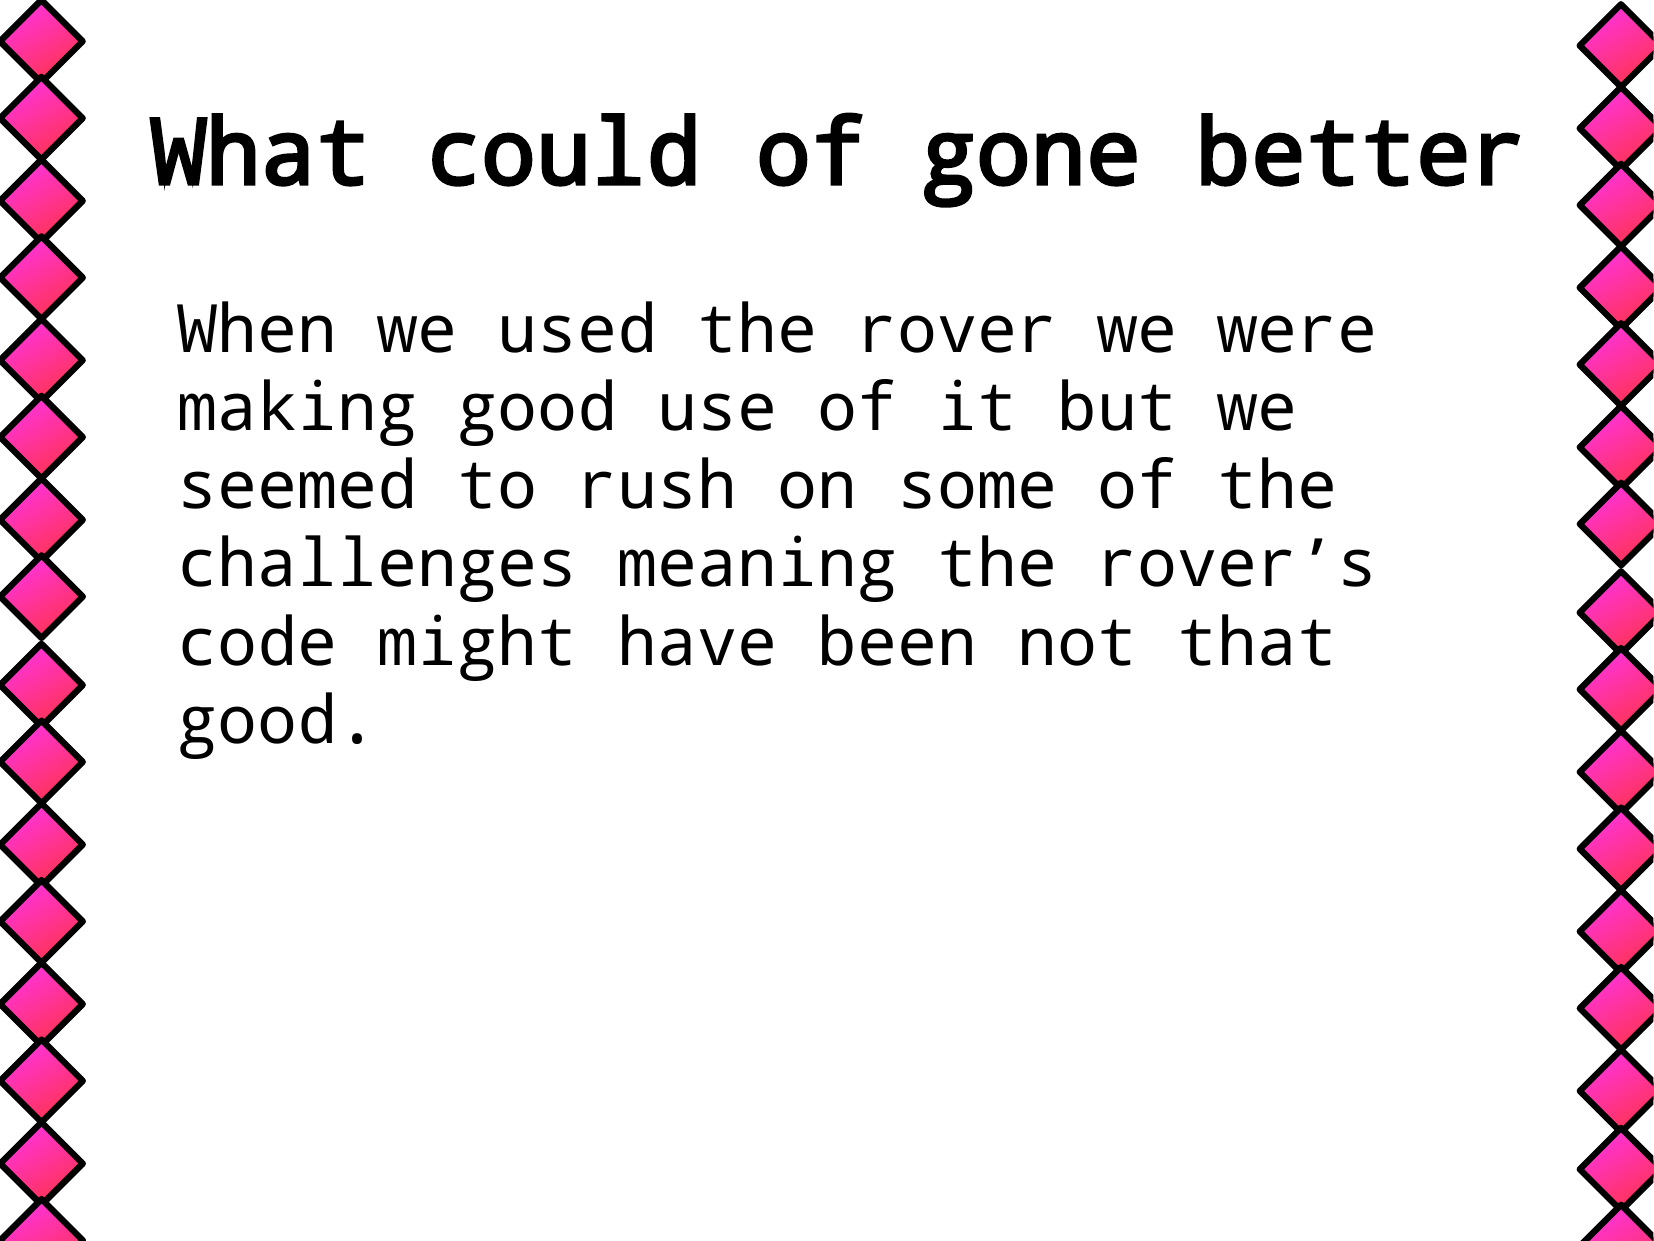

# What could of gone better
When we used the rover we were making good use of it but we seemed to rush on some of the challenges meaning the rover’s code might have been not that good.